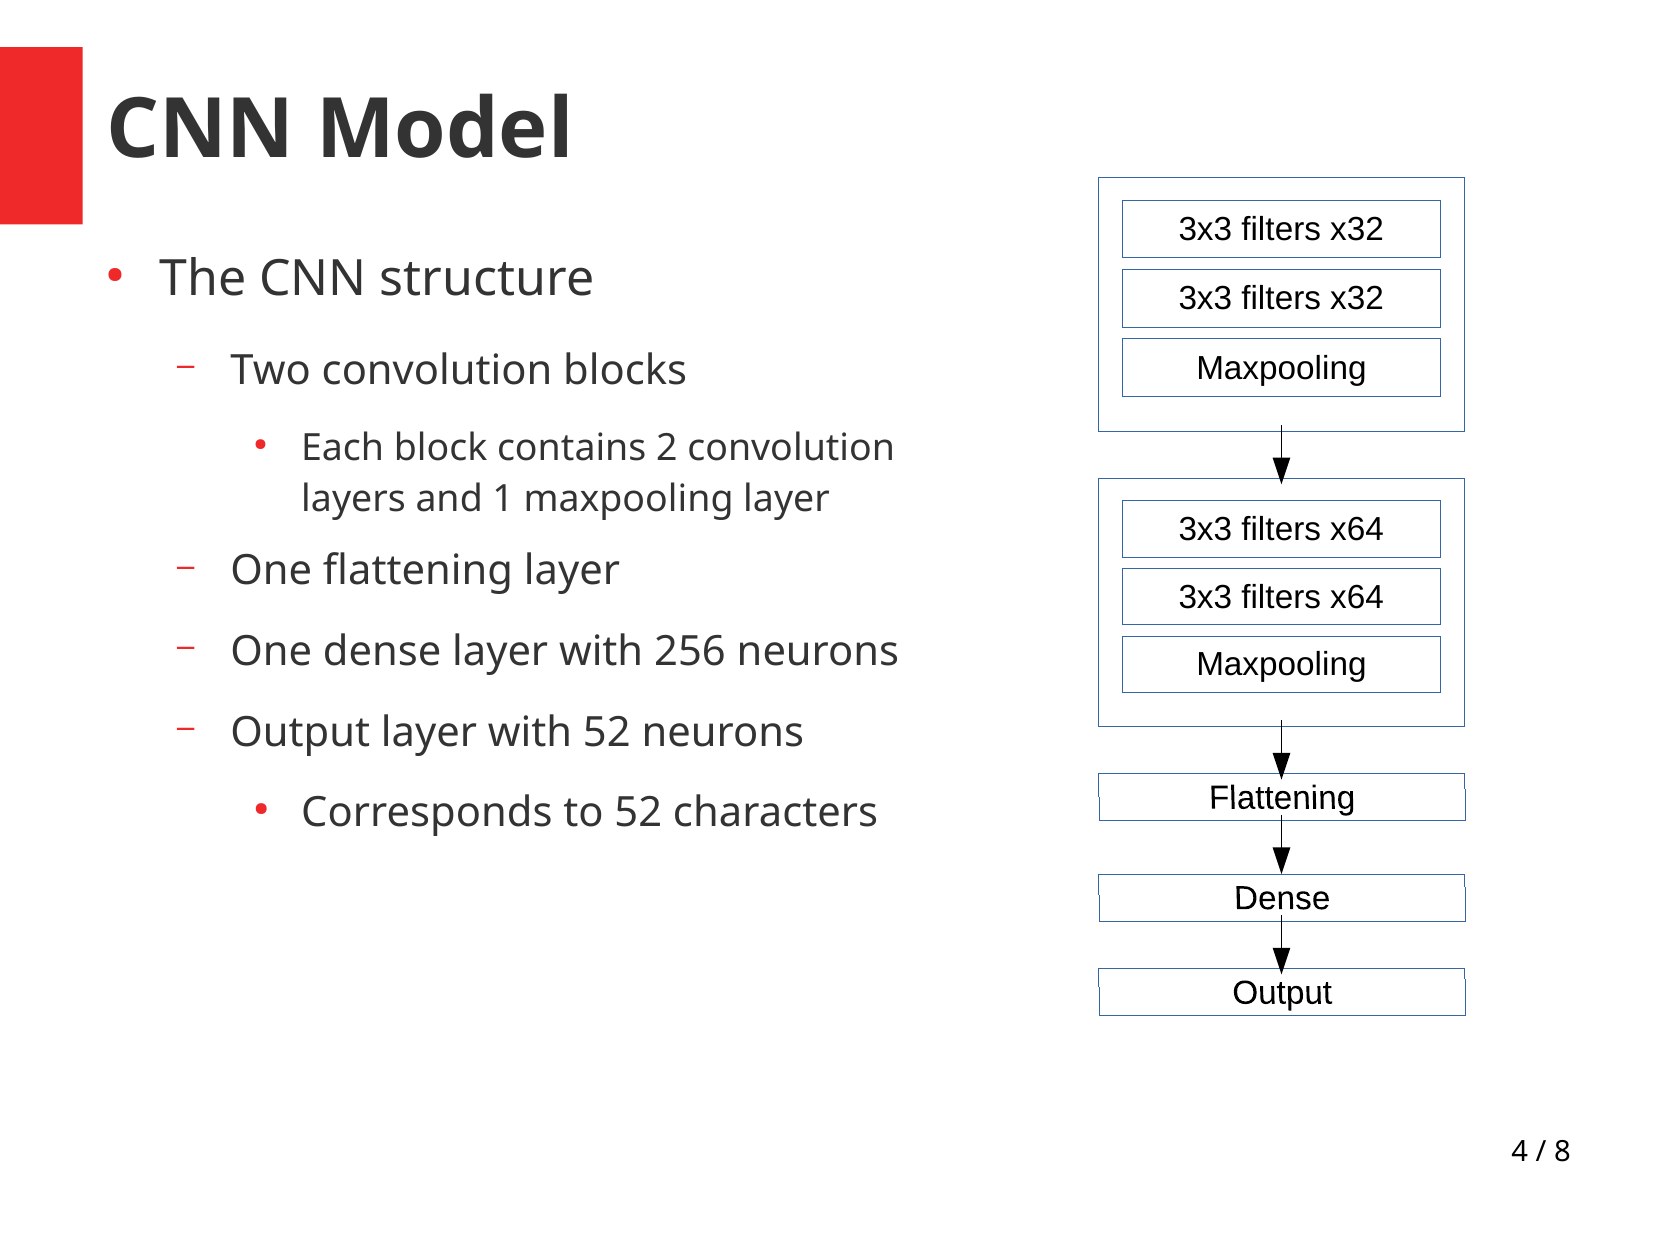

# CNN Model
3x3 filters x32
3x3 filters x32
Maxpooling
3x3 filters x64
3x3 filters x64
Maxpooling
Flattening
Dense
Output
The CNN structure
Two convolution blocks
Each block contains 2 convolution layers and 1 maxpooling layer
One flattening layer
One dense layer with 256 neurons
Output layer with 52 neurons
Corresponds to 52 characters
4